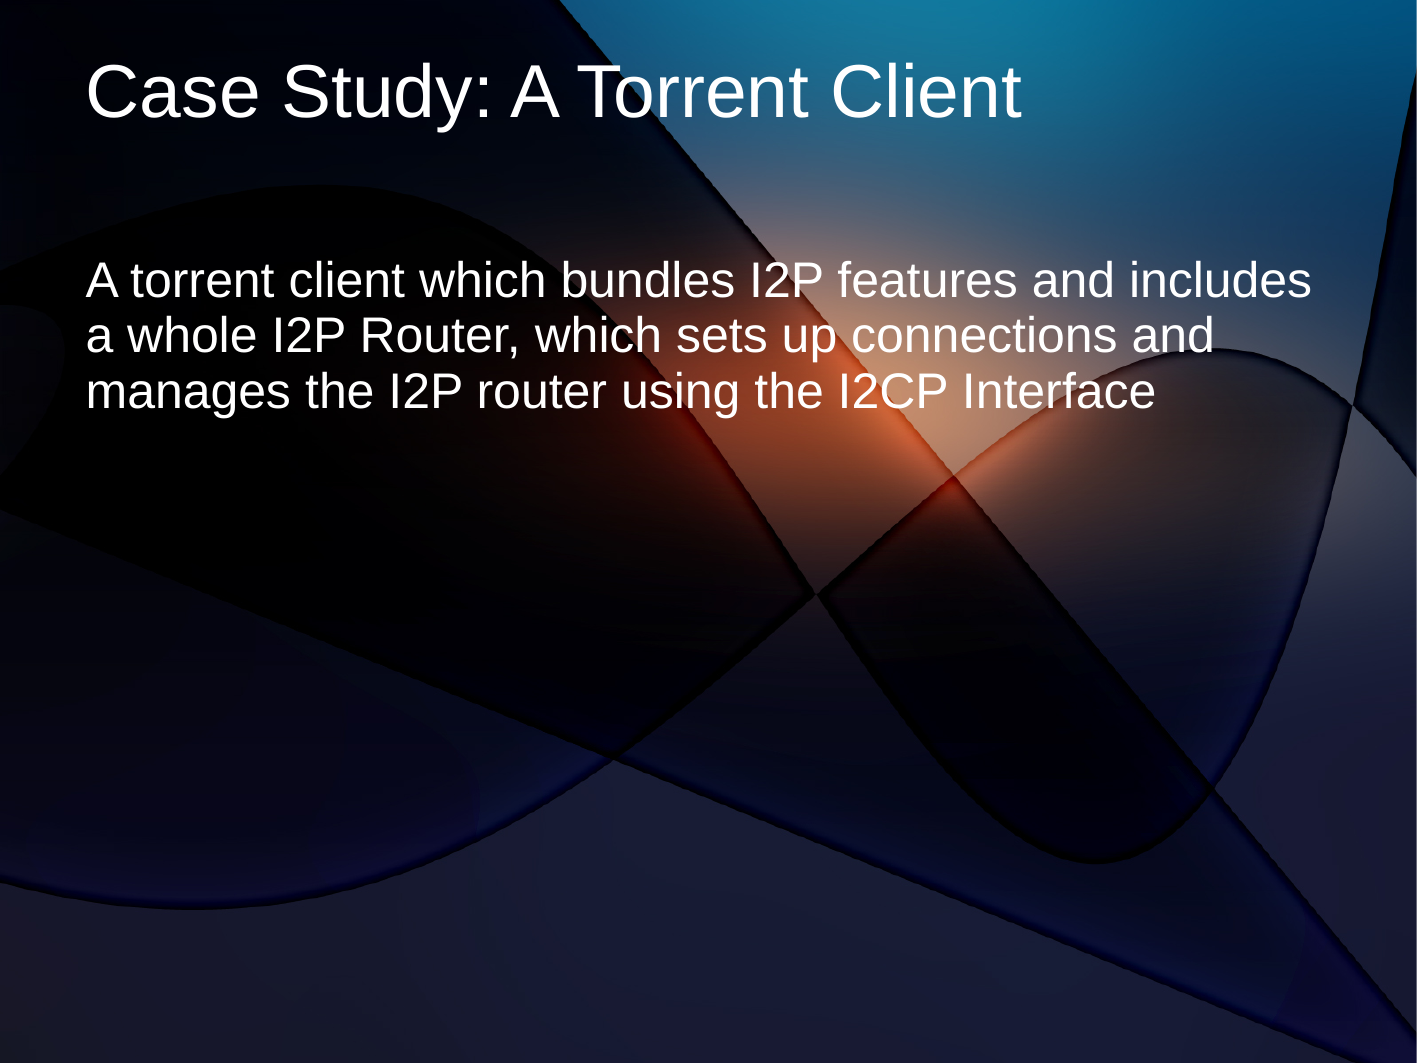

Case Study: A Torrent Client
A torrent client which bundles I2P features and includes a whole I2P Router, which sets up connections and manages the I2P router using the I2CP Interface